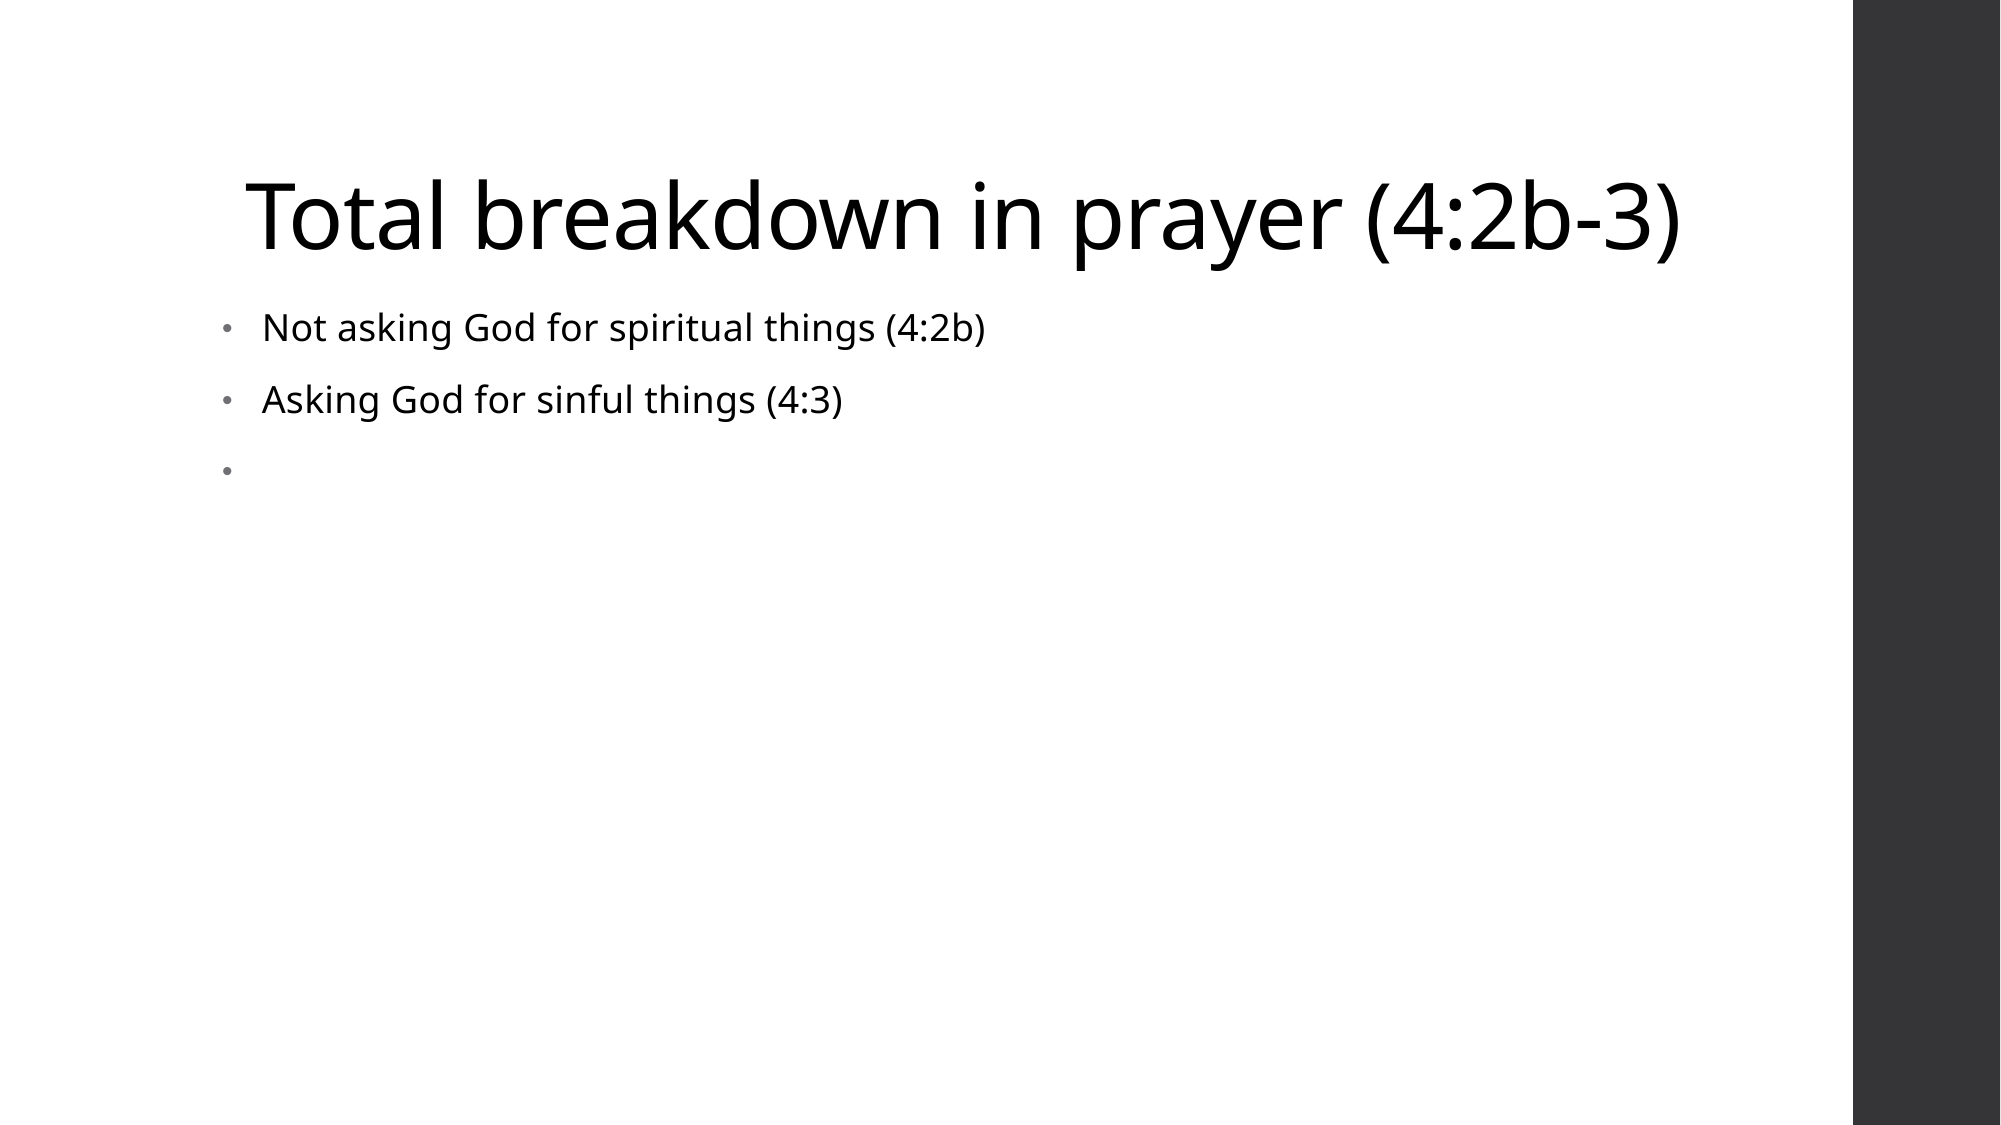

# Total breakdown in prayer (4:2b-3)
 Not asking God for spiritual things (4:2b)
 Asking God for sinful things (4:3)